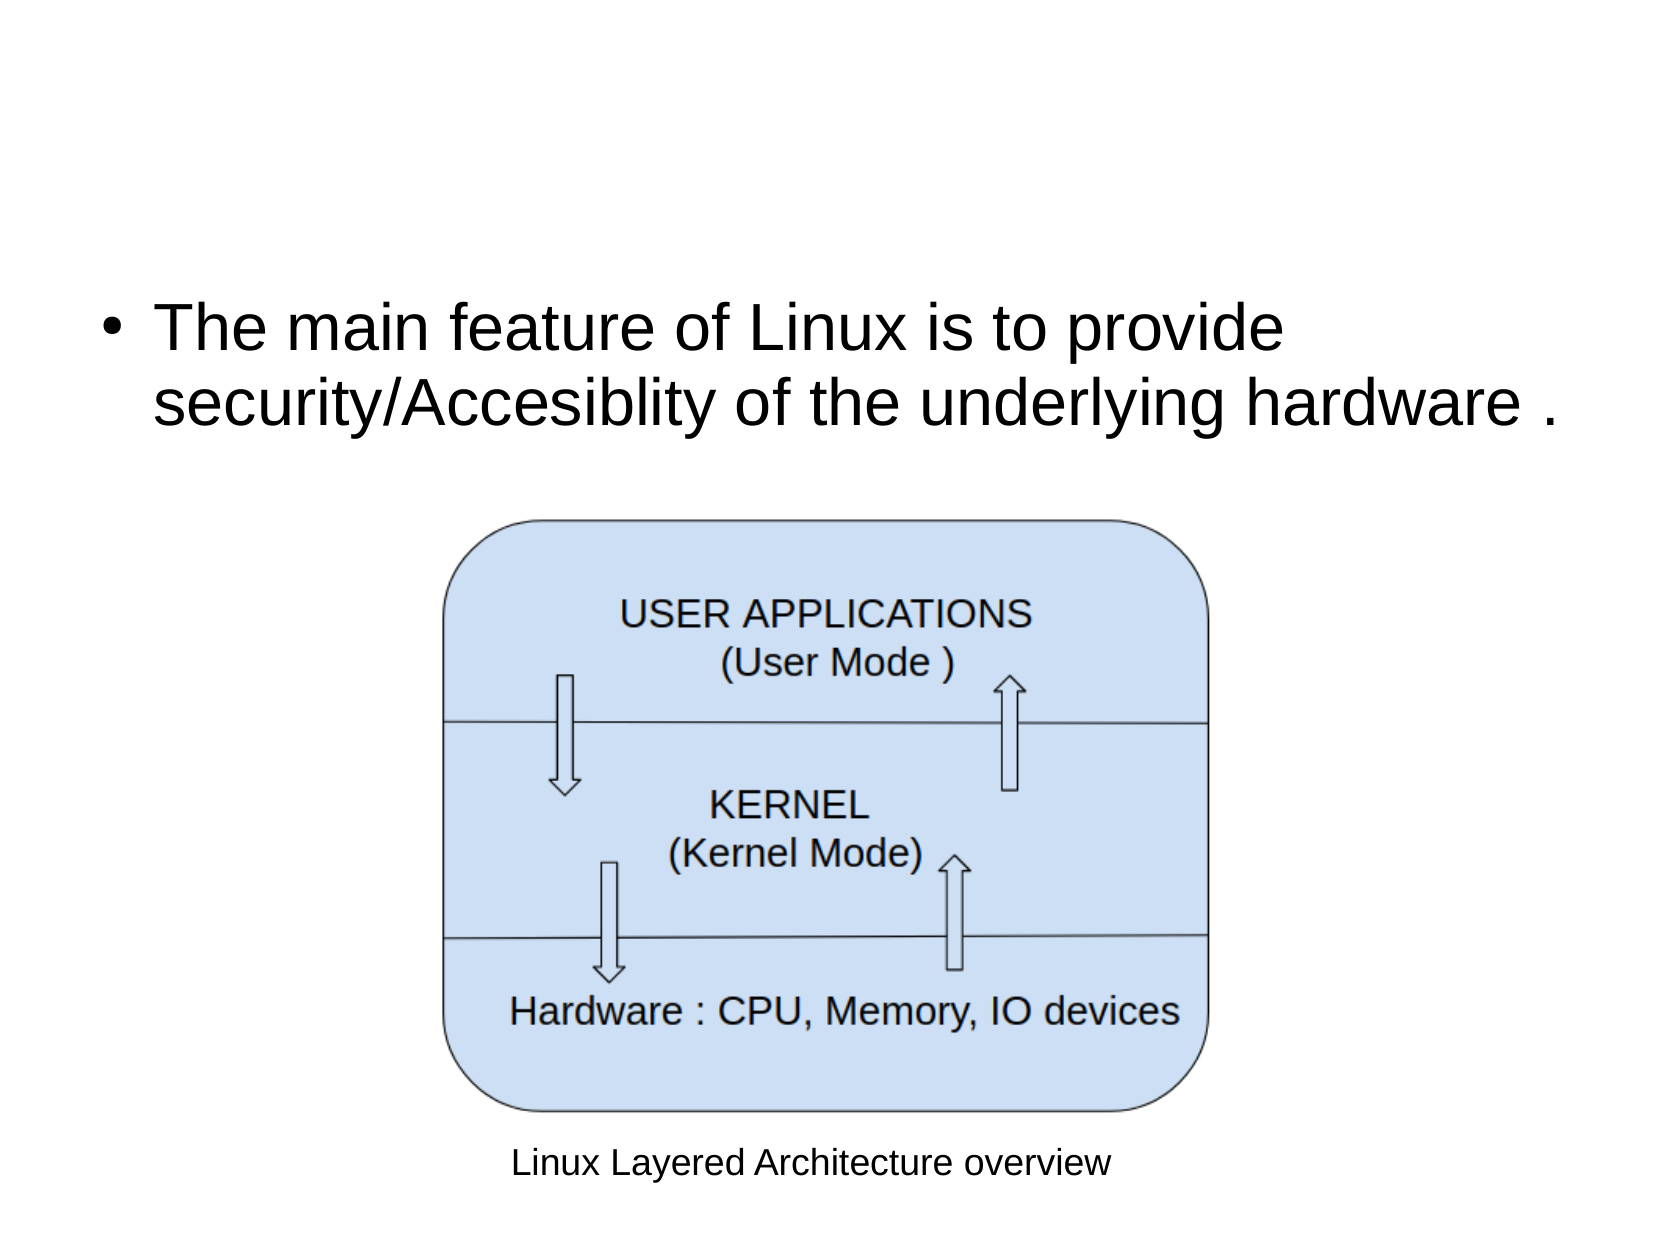

# The main feature of Linux is to provide security/Accesiblity of the underlying hardware .
Linux Layered Architecture overview